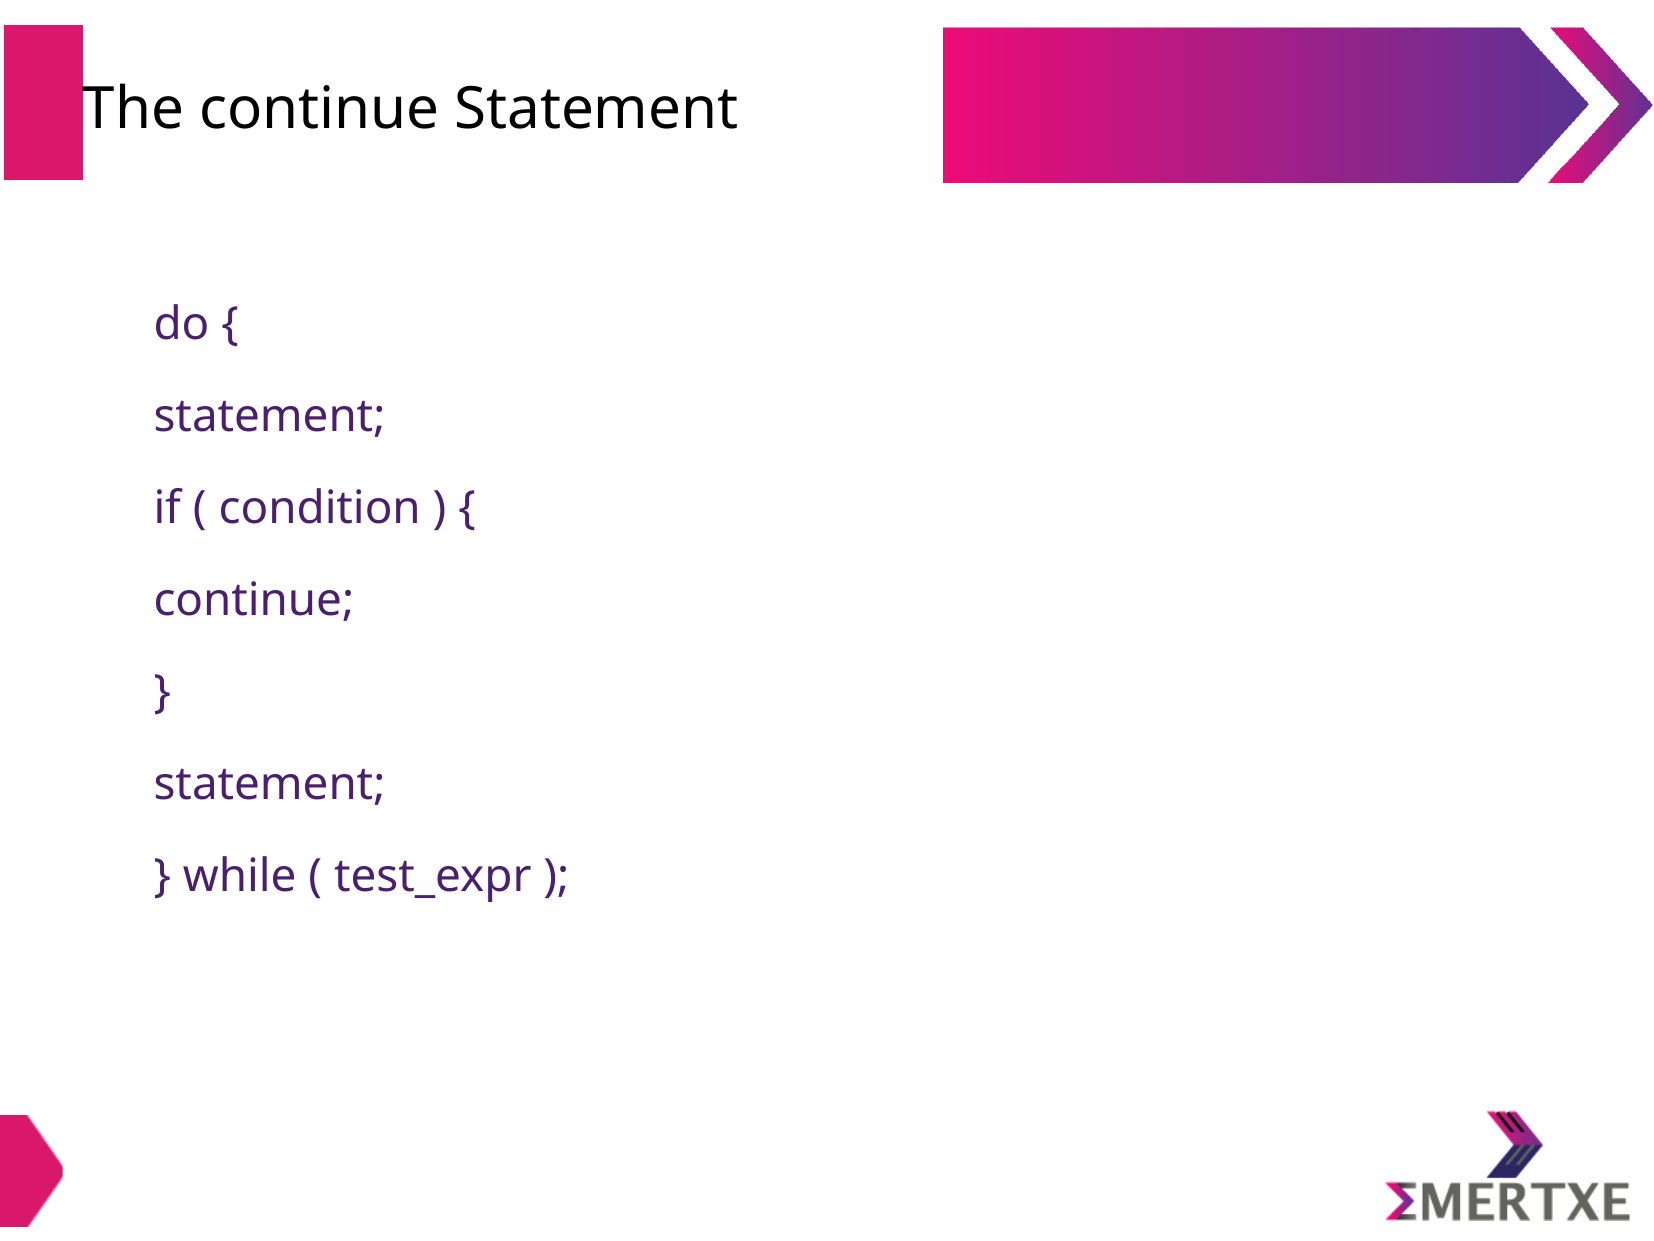

# The continue Statement
do {
statement;
if ( condition ) {
continue;
}
statement;
} while ( test_expr );